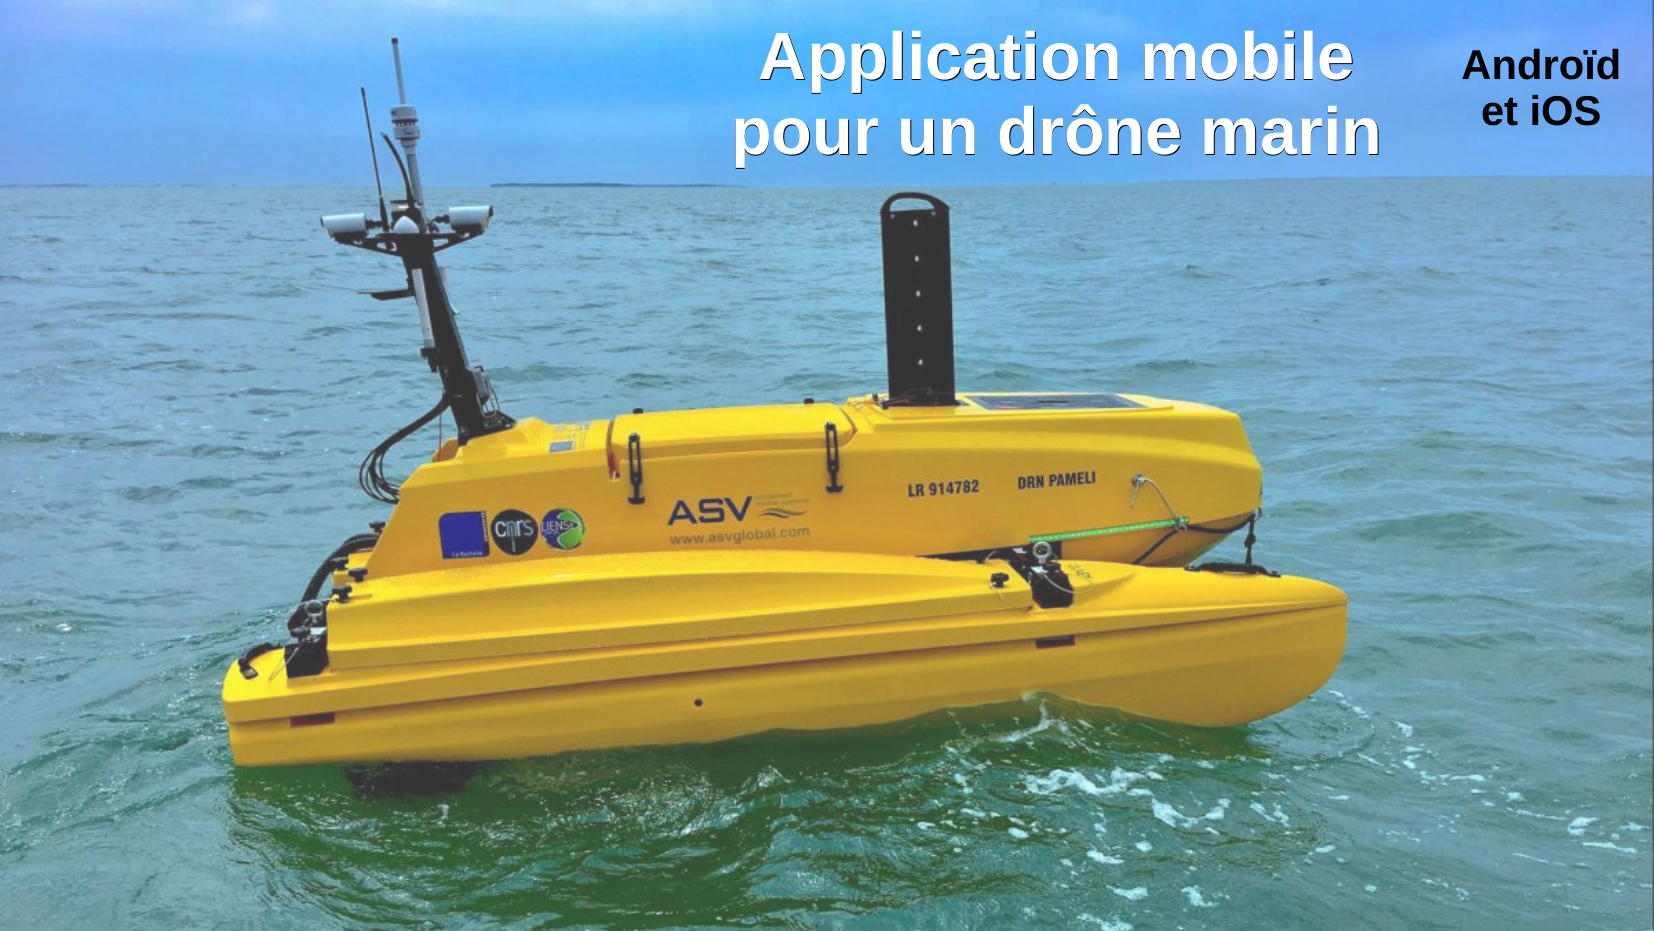

Application mobile
pour un drône marin
Androïd
et iOS